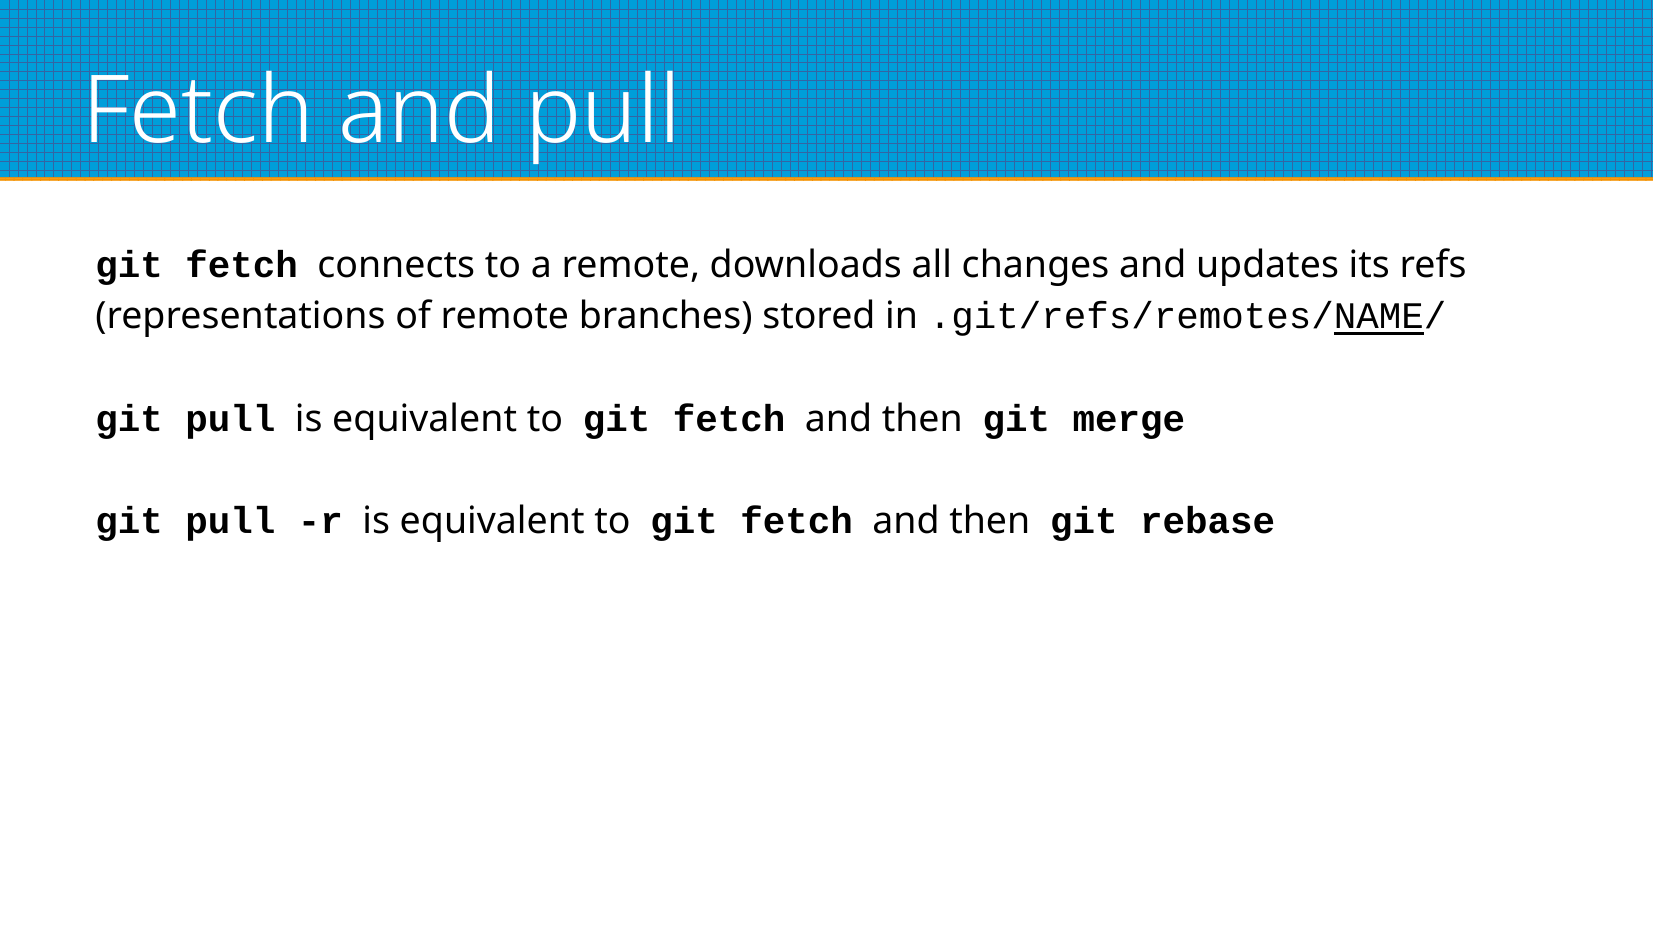

# Fetch and pull
git fetch connects to a remote, downloads all changes and updates its refs (representations of remote branches) stored in .git/refs/remotes/NAME/
git pull is equivalent to git fetch and then git merge
git pull -r is equivalent to git fetch and then git rebase